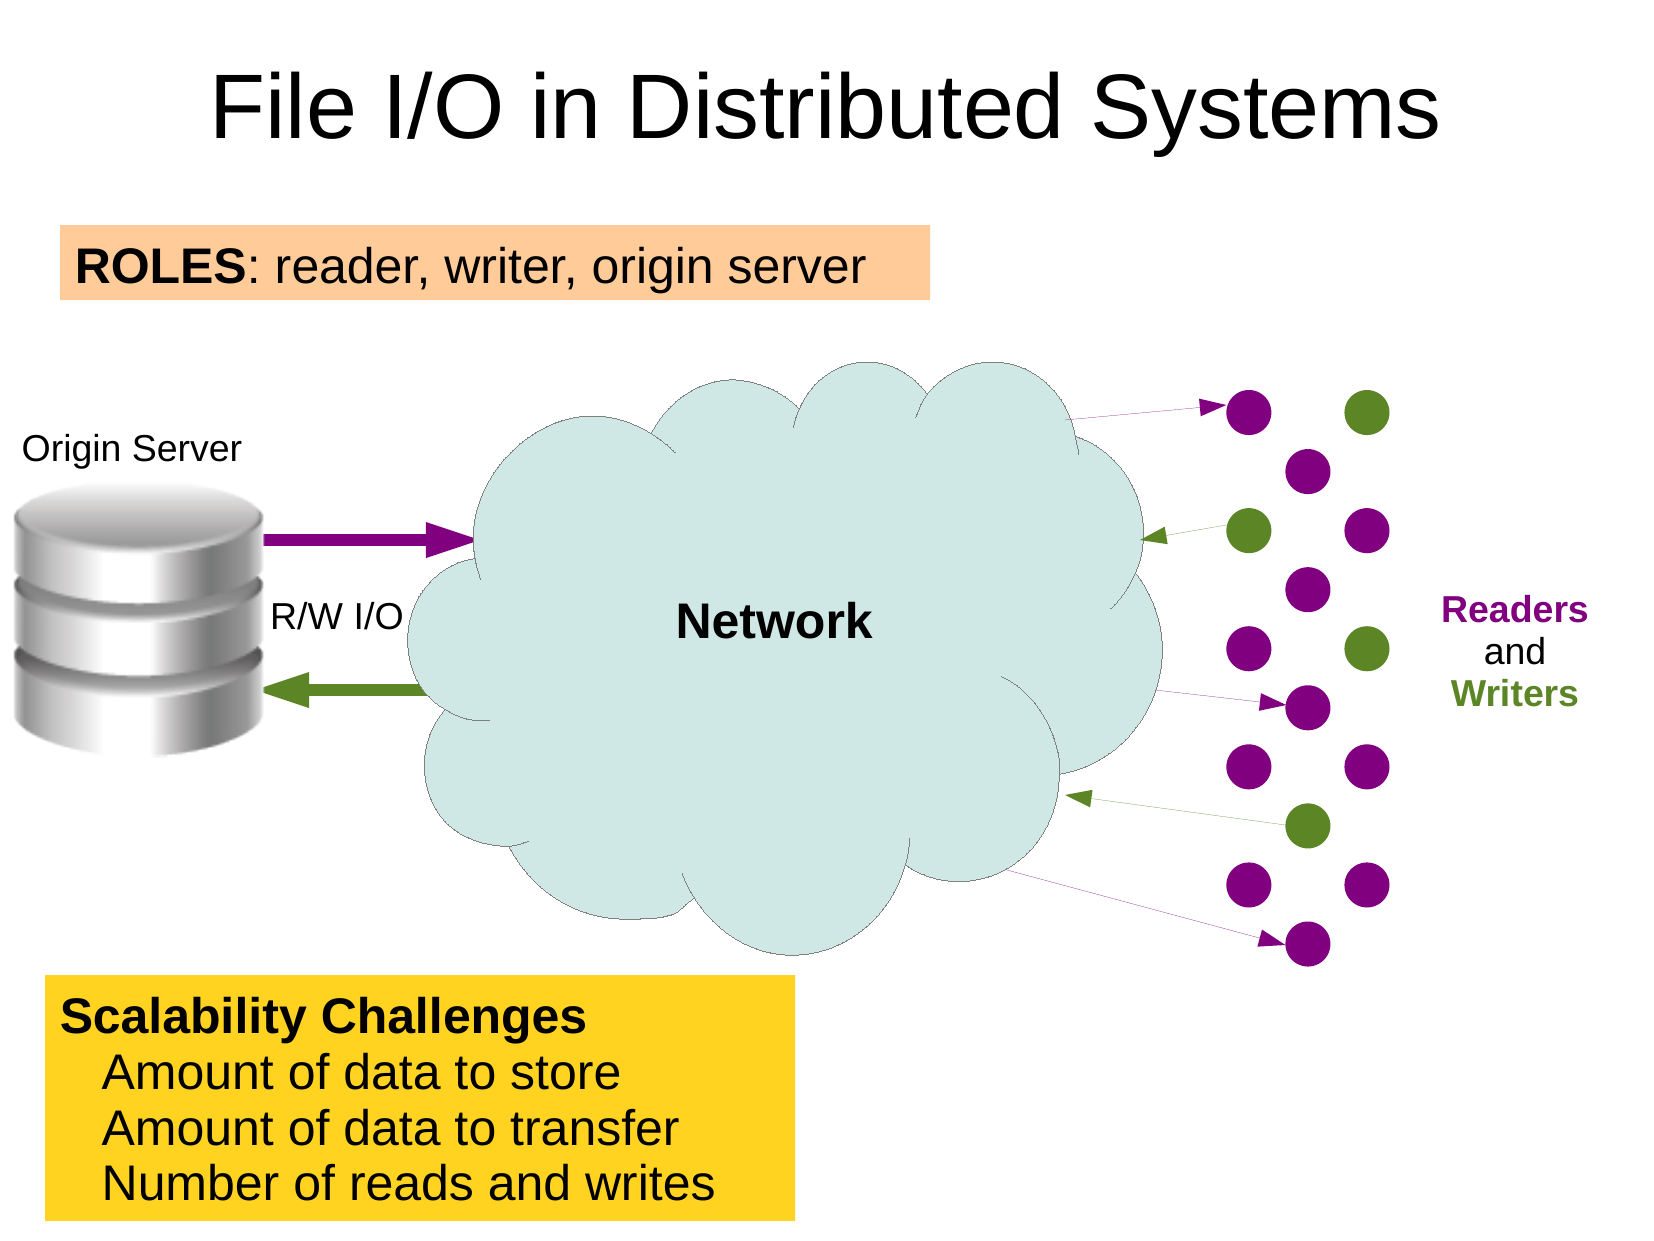

# File I/O in Distributed Systems
ROLES: reader, writer, origin server
Origin Server
Readers
and
Writers
Network
R/W I/O
Scalability Challenges
 Amount of data to store
 Amount of data to transfer
 Number of reads and writes